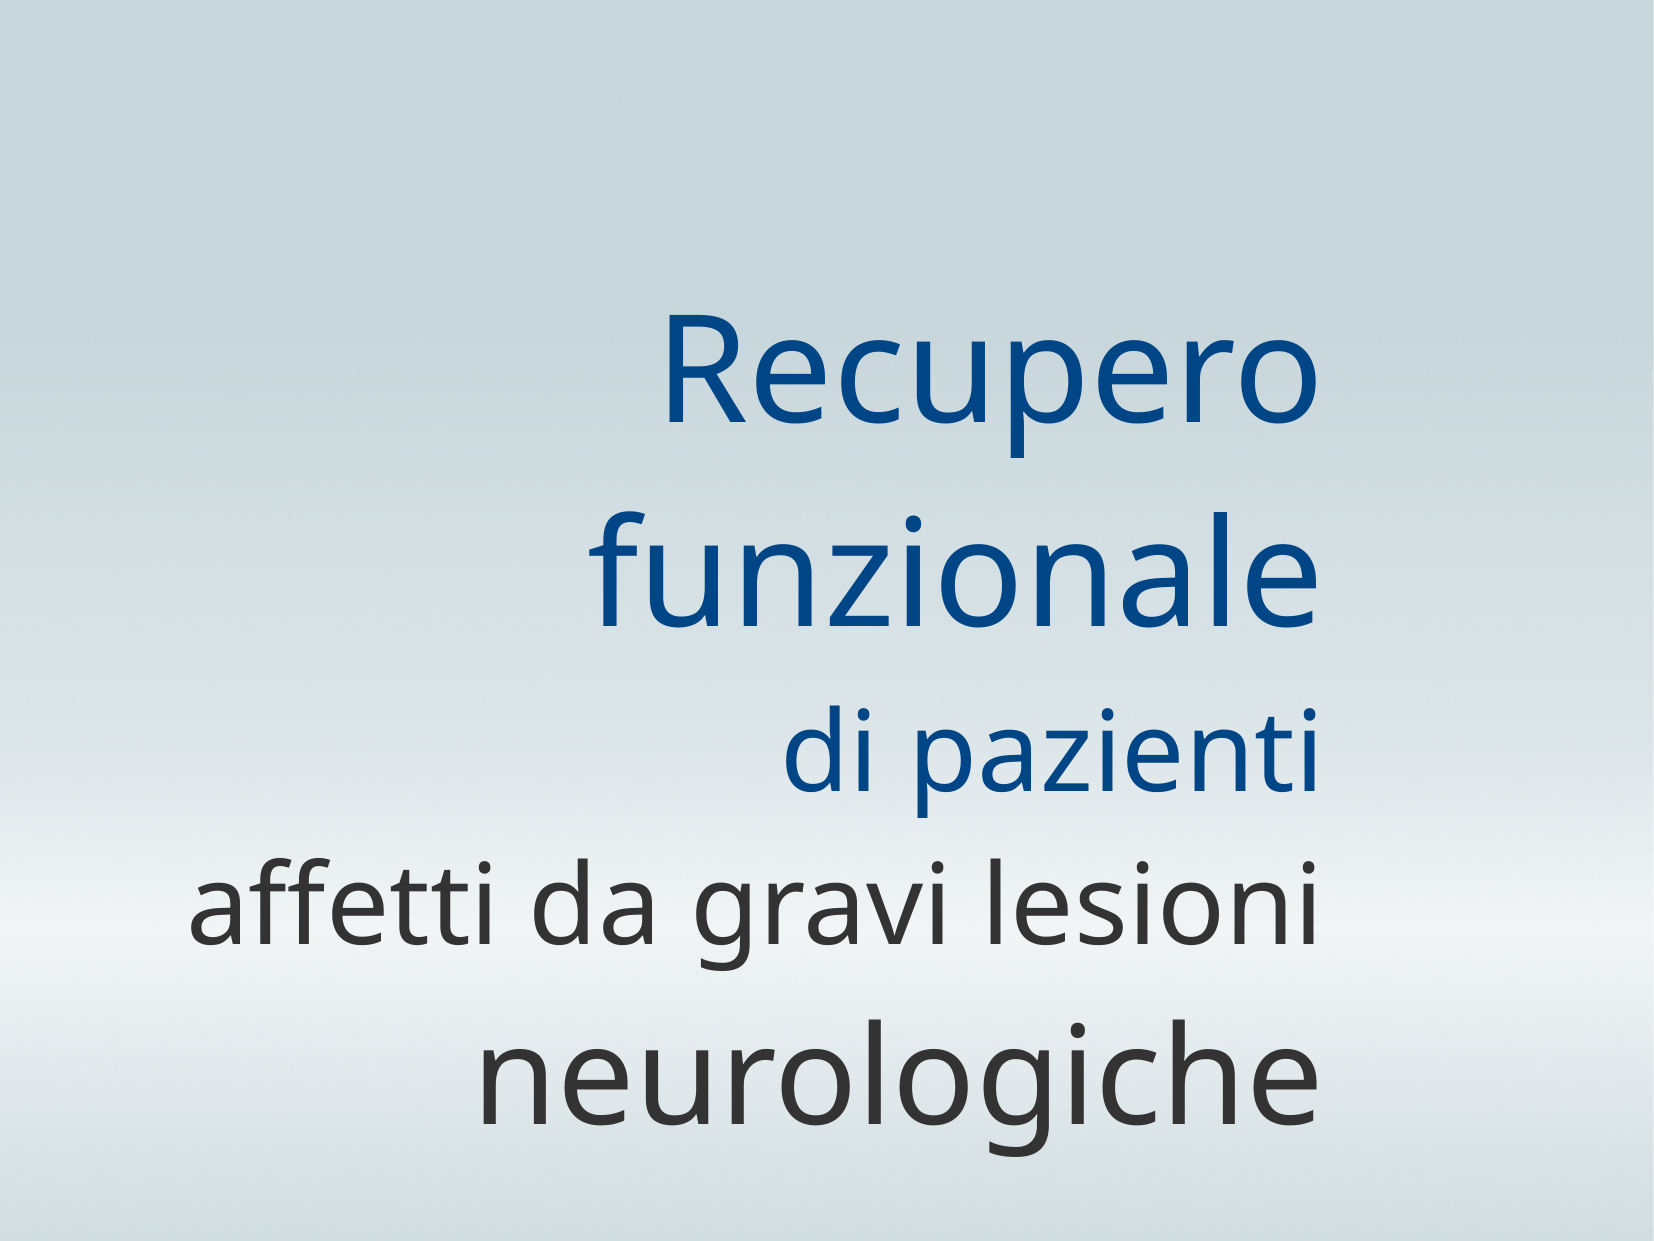

Recupero funzionale
di pazienti
affetti da gravi lesioni neurologiche